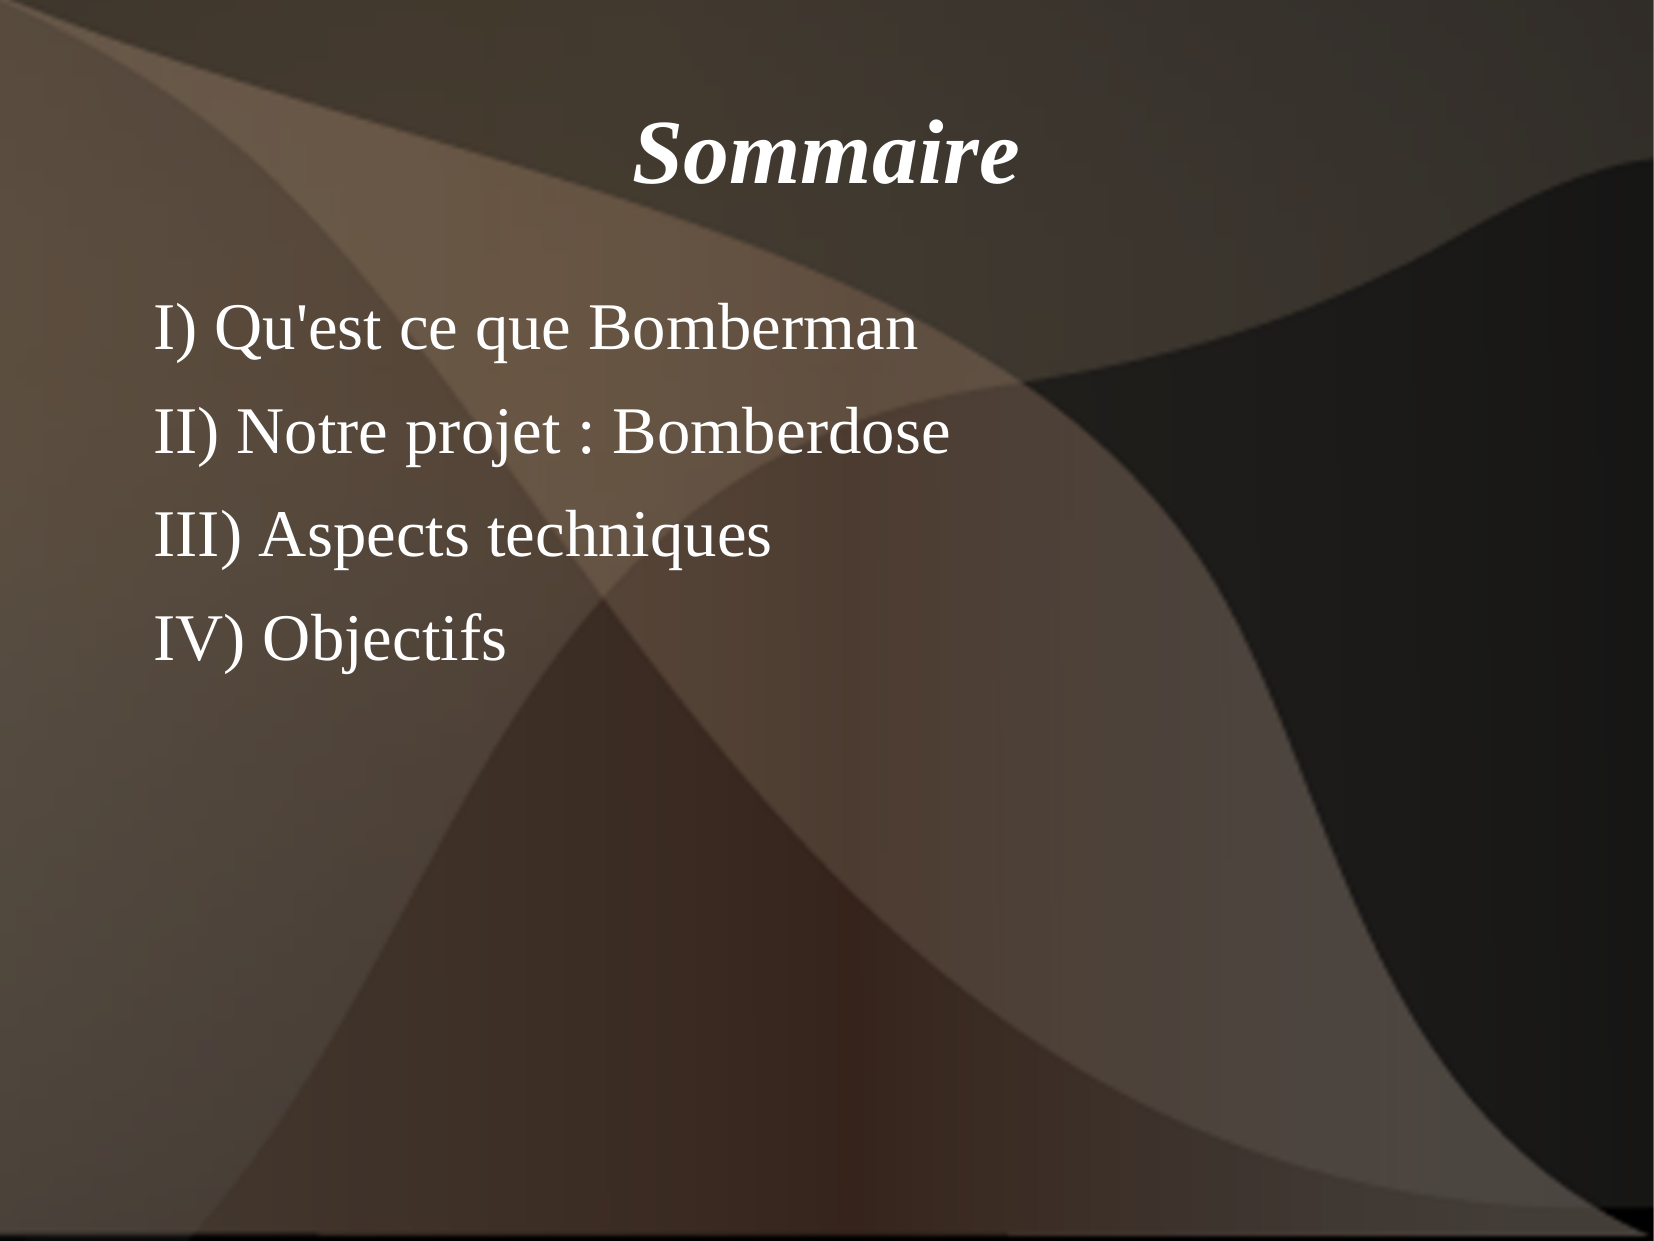

# Sommaire
I) Qu'est ce que Bomberman
II) Notre projet : Bomberdose
III) Aspects techniques
IV) Objectifs